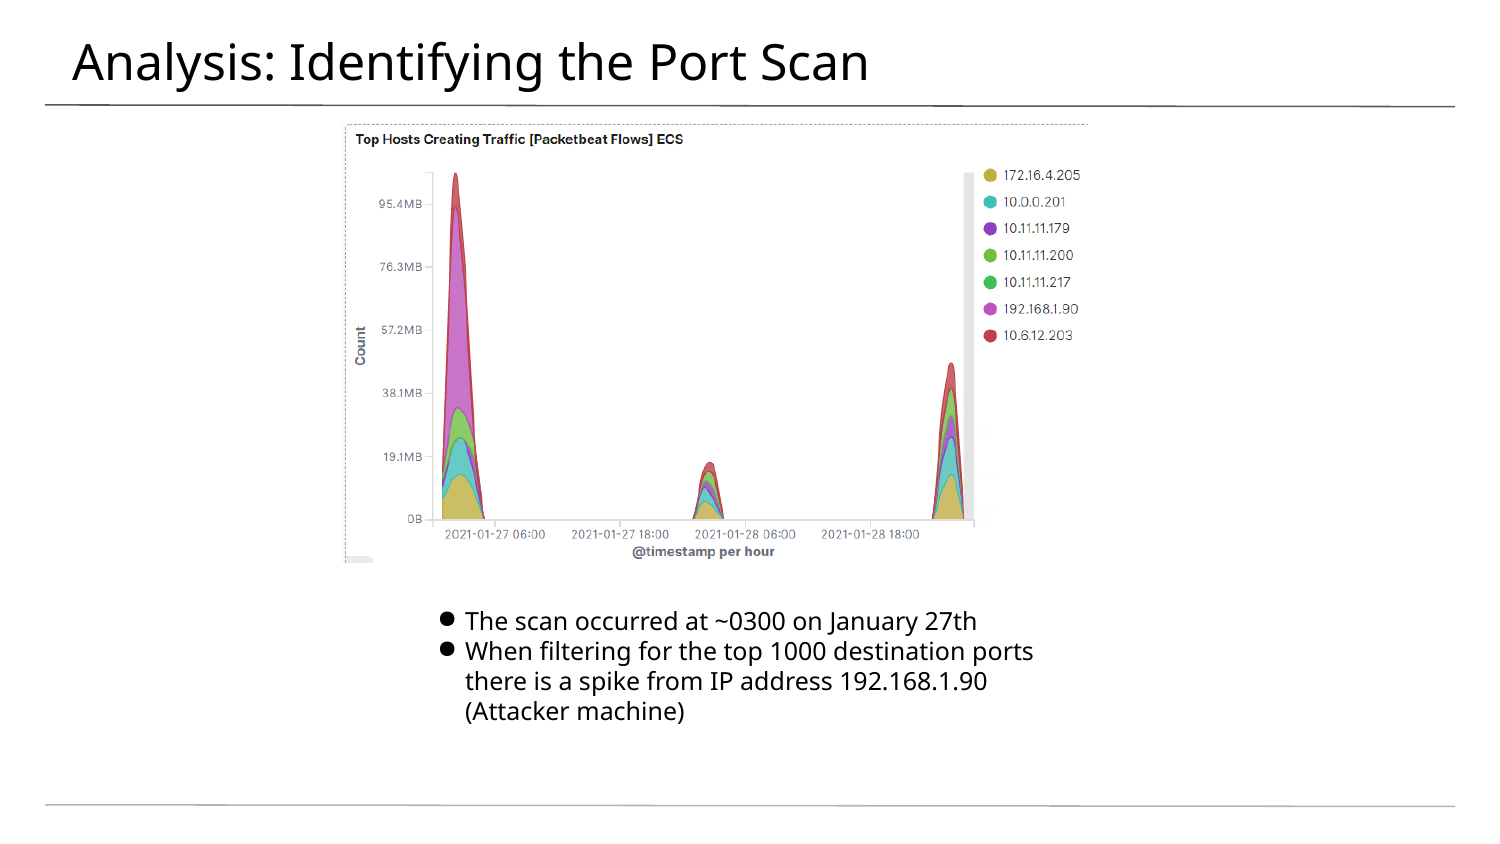

# Analysis: Identifying the Port Scan
The scan occurred at ~0300 on January 27th
When filtering for the top 1000 destination ports there is a spike from IP address 192.168.1.90 (Attacker machine)